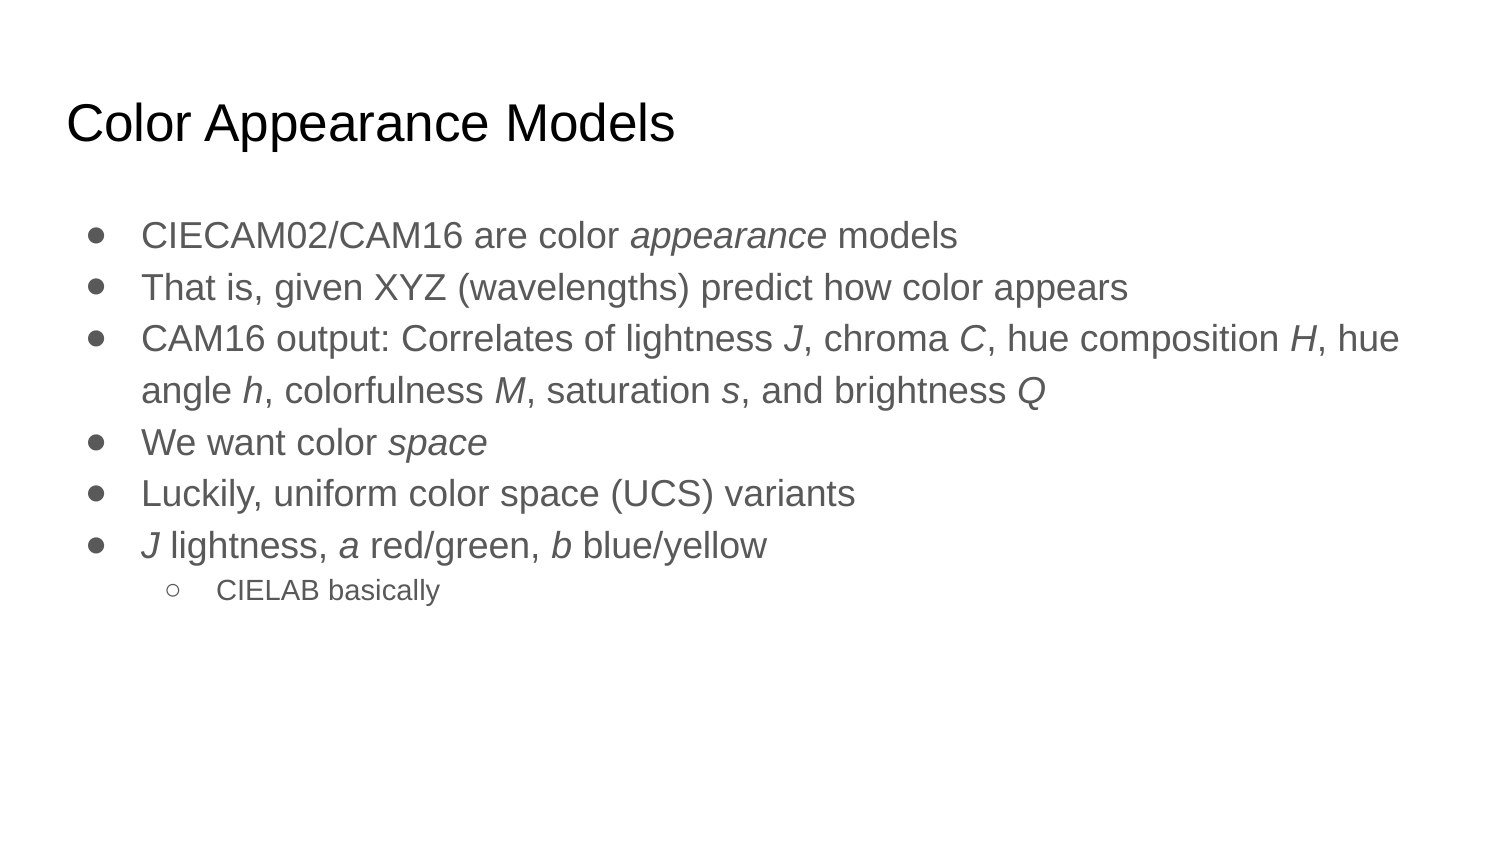

# Color Appearance Models
CIECAM02/CAM16 are color appearance models
That is, given XYZ (wavelengths) predict how color appears
CAM16 output: Correlates of lightness J, chroma C, hue composition H, hue angle h, colorfulness M, saturation s, and brightness Q
We want color space
Luckily, uniform color space (UCS) variants
J lightness, a red/green, b blue/yellow
CIELAB basically